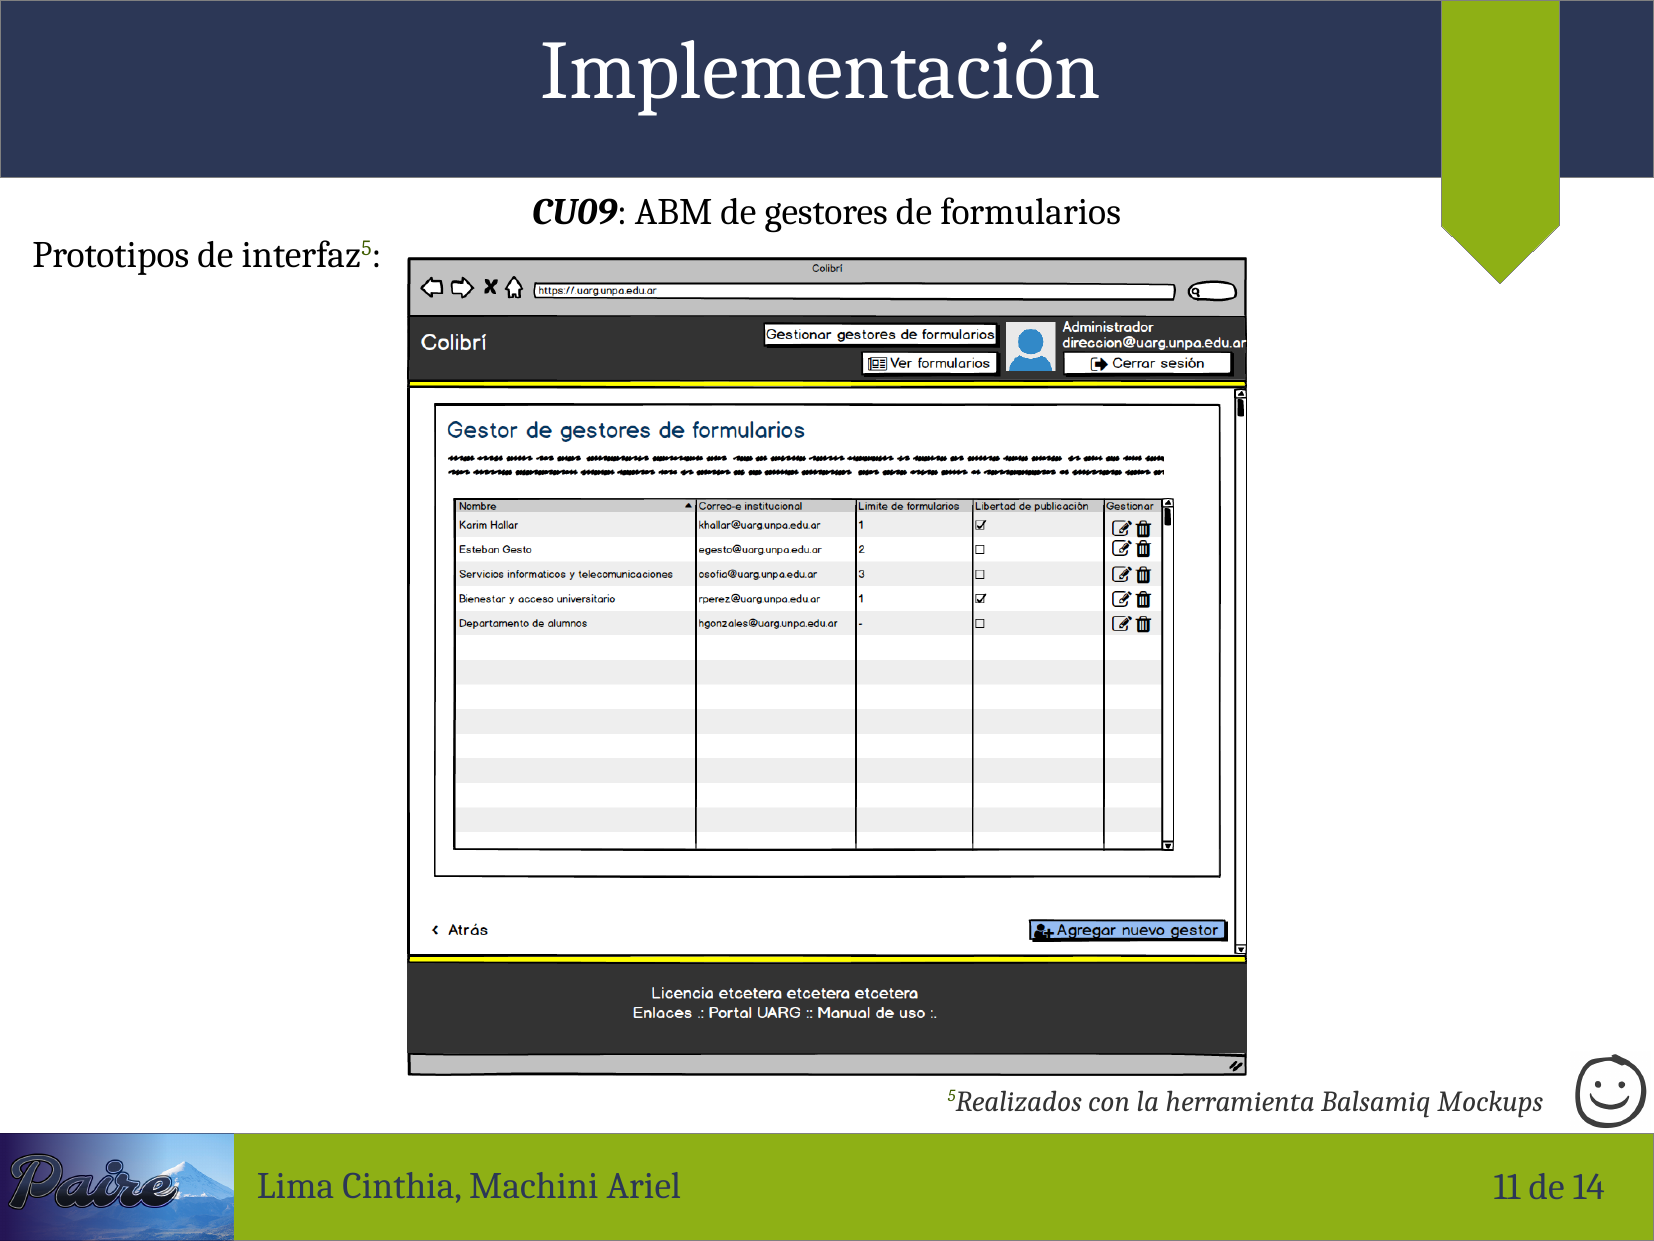

Implementación
CU09: ABM de gestores de formularios
Prototipos de interfaz5:
5Realizados con la herramienta Balsamiq Mockups
Lima Cinthia, Machini Ariel
 de 14